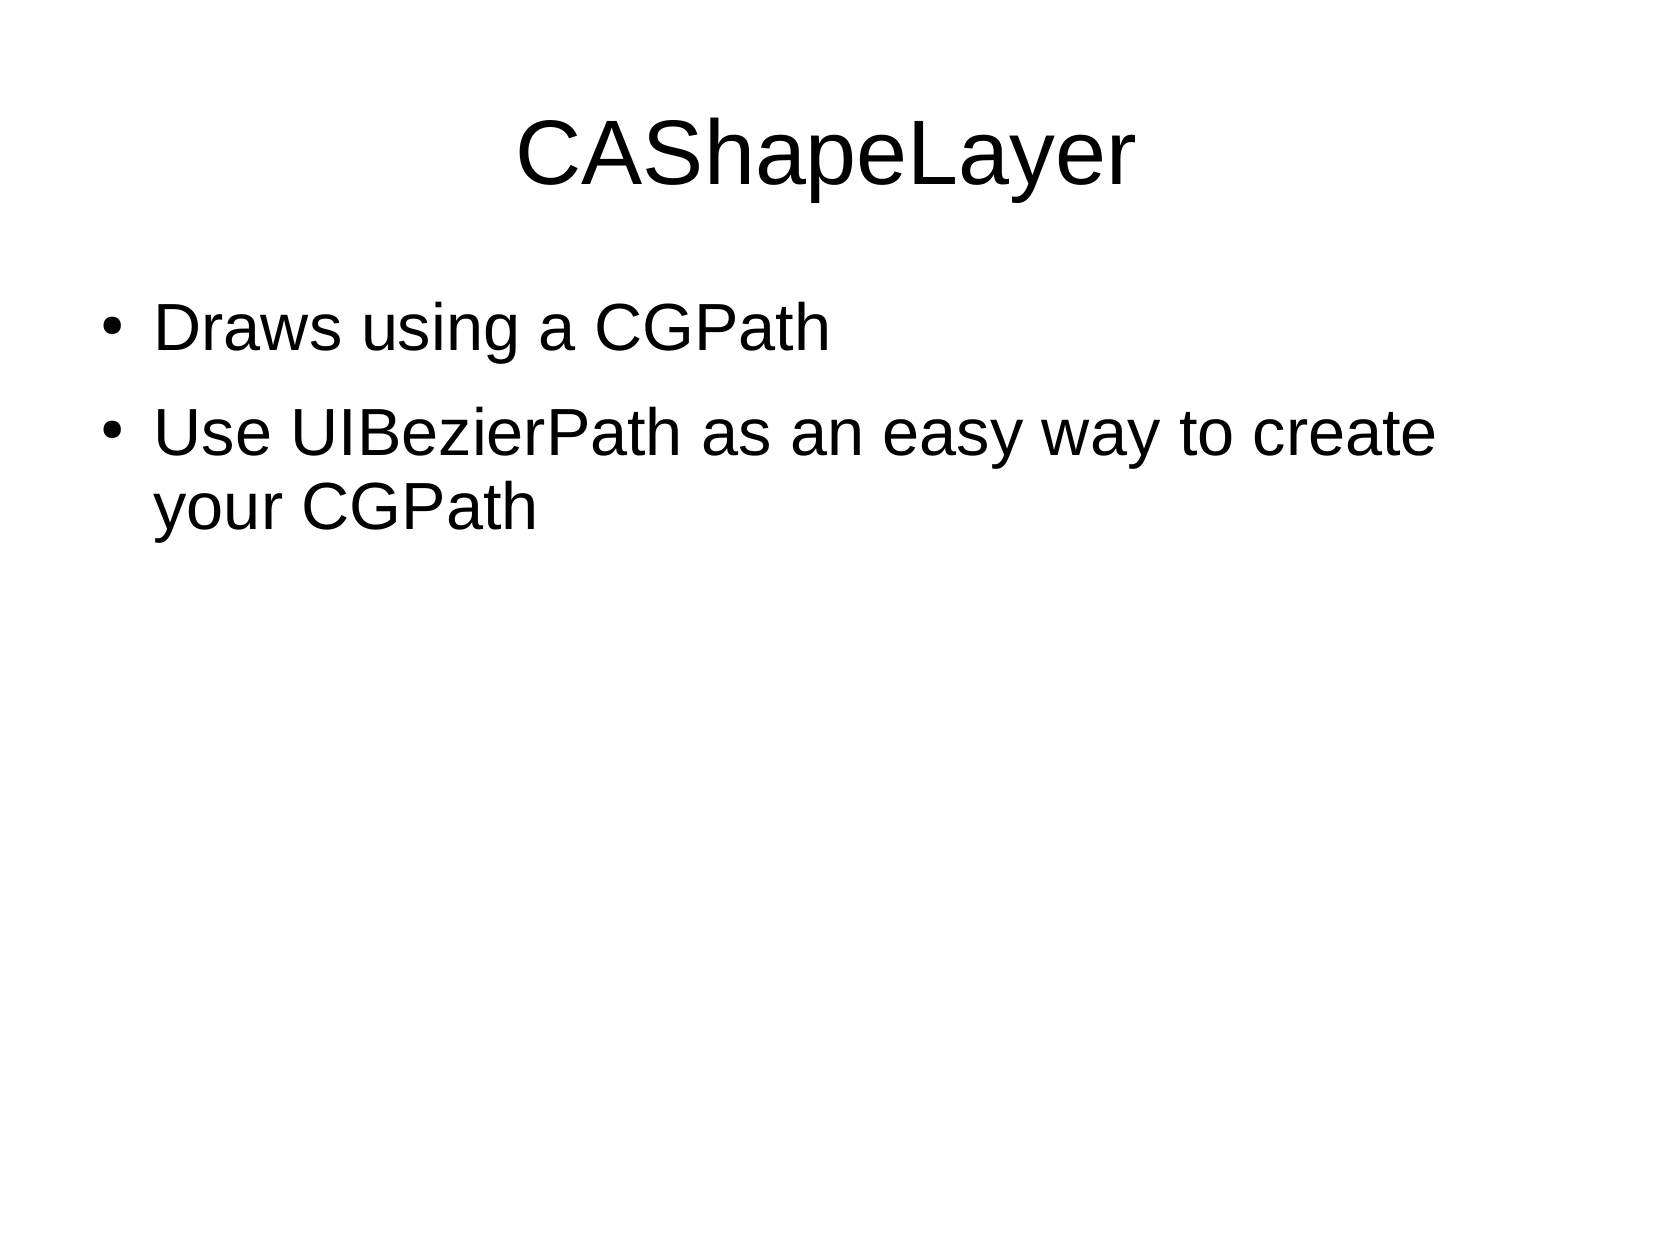

# CAShapeLayer
Draws using a CGPath
Use UIBezierPath as an easy way to create your CGPath